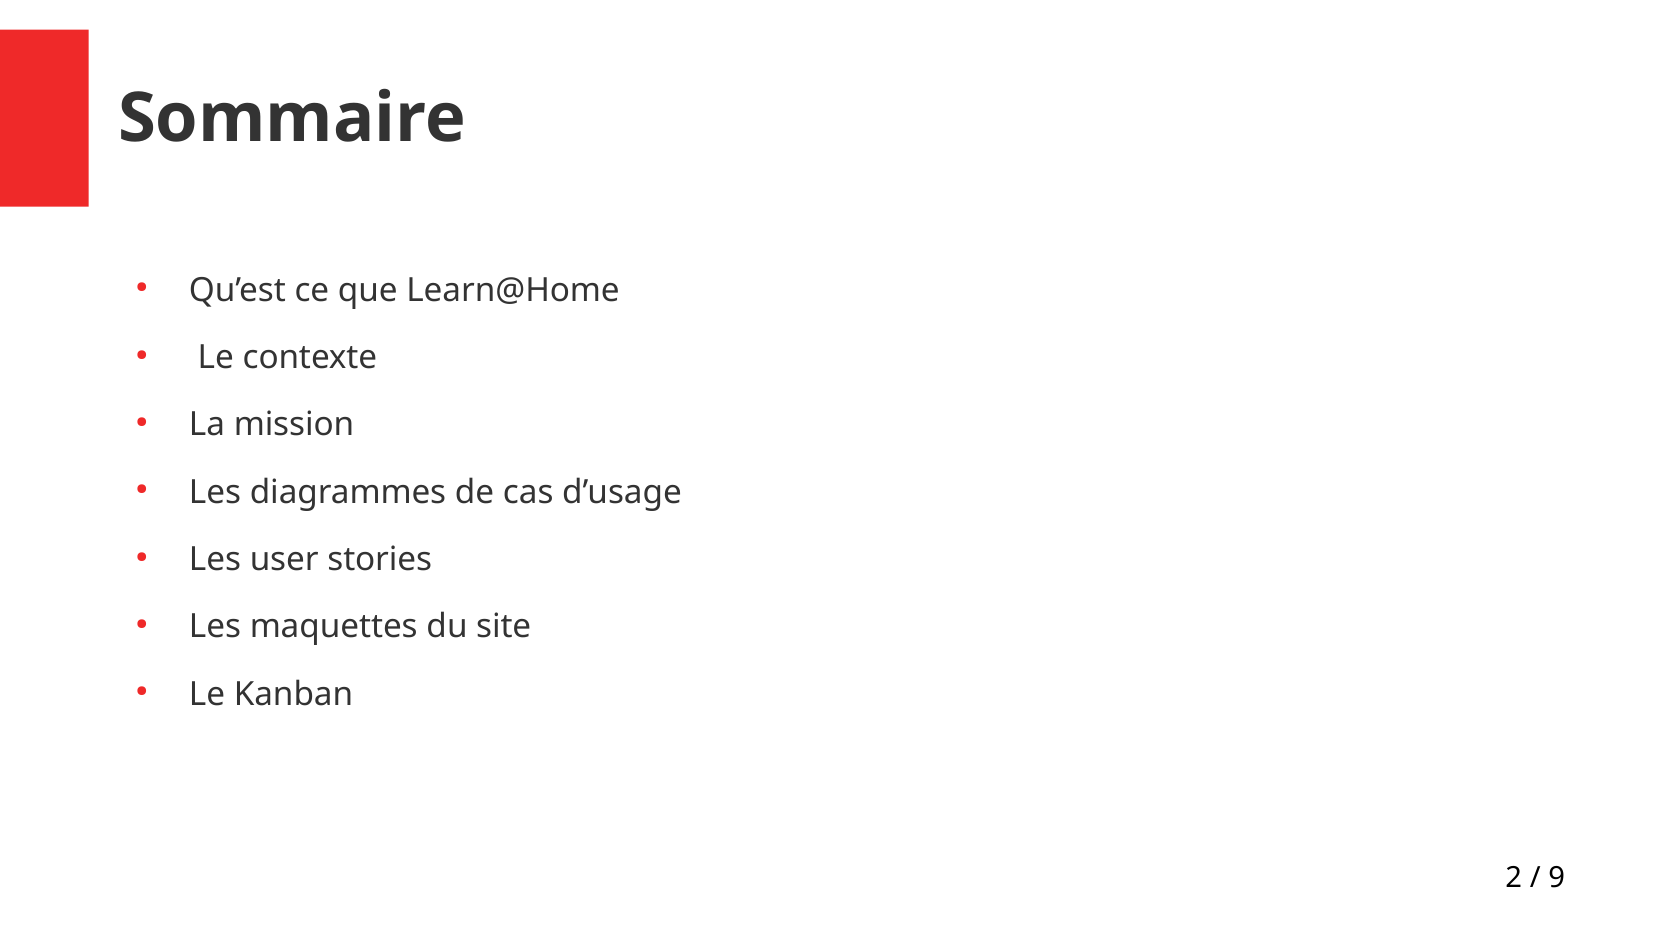

# Sommaire
Qu’est ce que Learn@Home
 Le contexte
La mission
Les diagrammes de cas d’usage
Les user stories
Les maquettes du site
Le Kanban
2